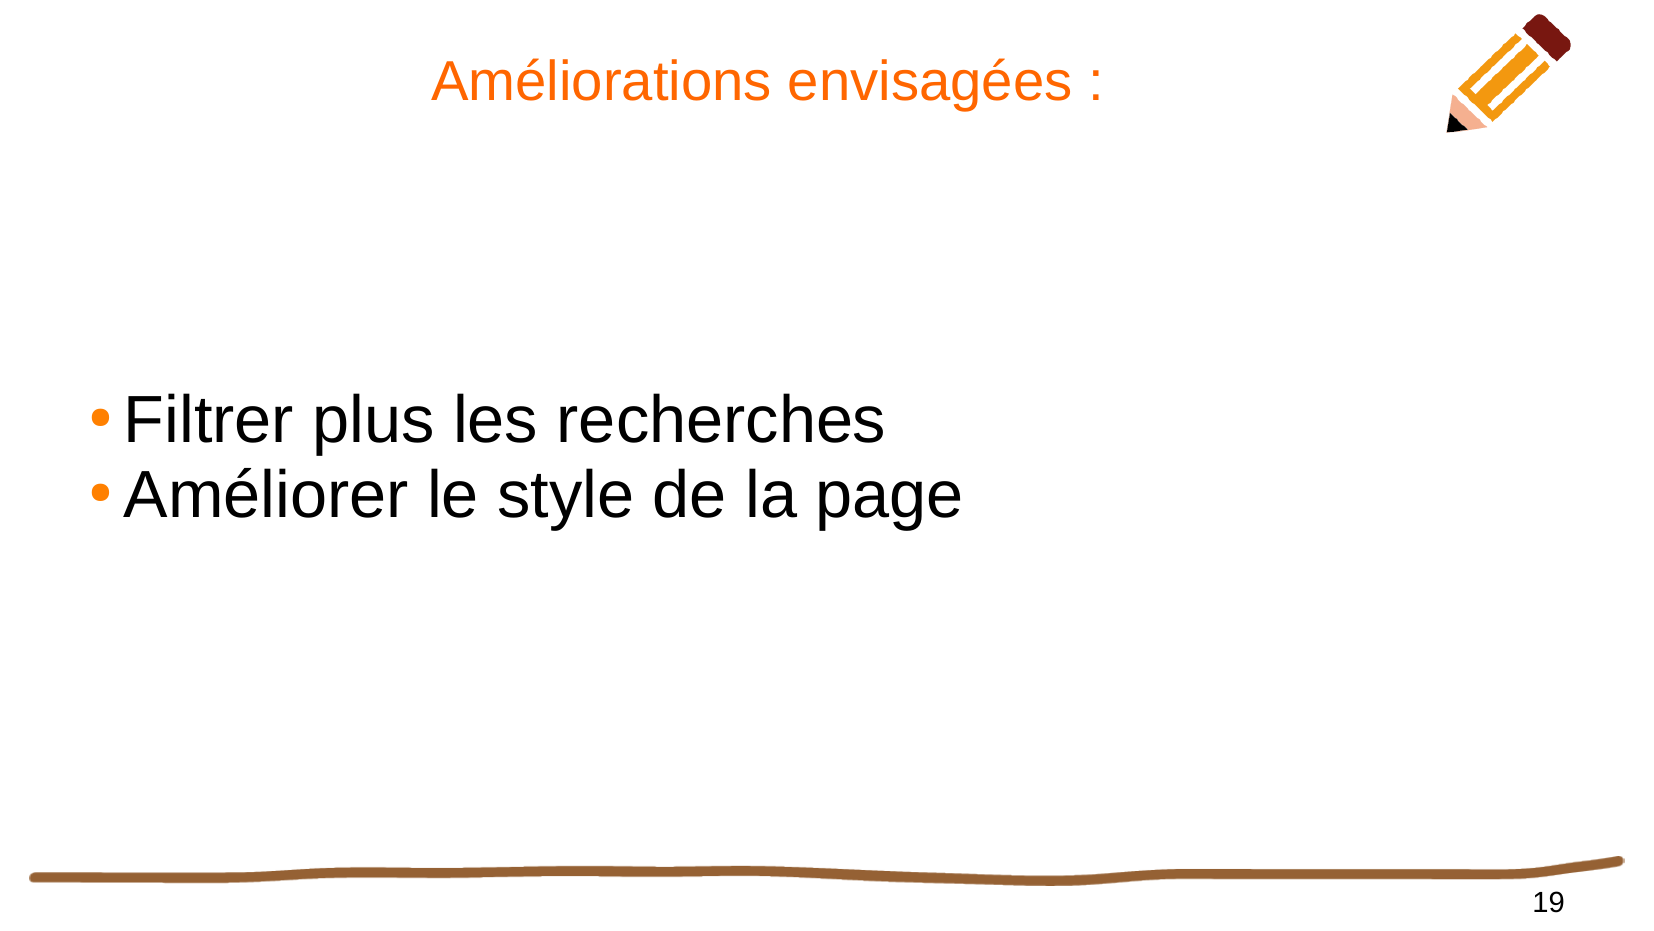

# Améliorations envisagées :
Filtrer plus les recherches
Améliorer le style de la page
19